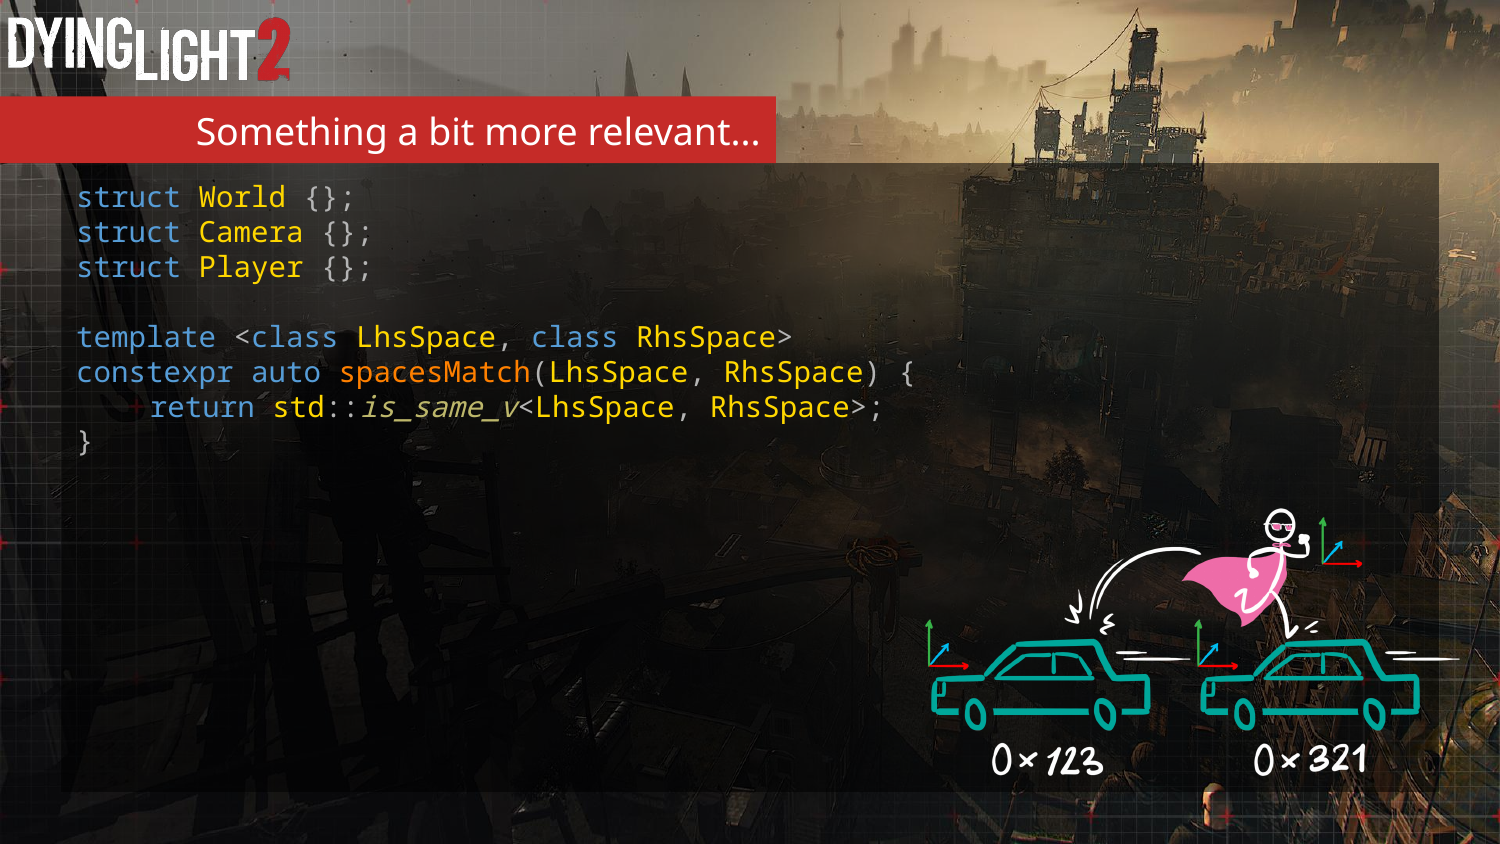

Something a bit more relevant...
struct World {};
struct Camera {};
struct Player {};
template <class LhsSpace, class RhsSpace>
constexpr auto spacesMatch(LhsSpace, RhsSpace) {
	return std::is_same_v<LhsSpace, RhsSpace>;
}